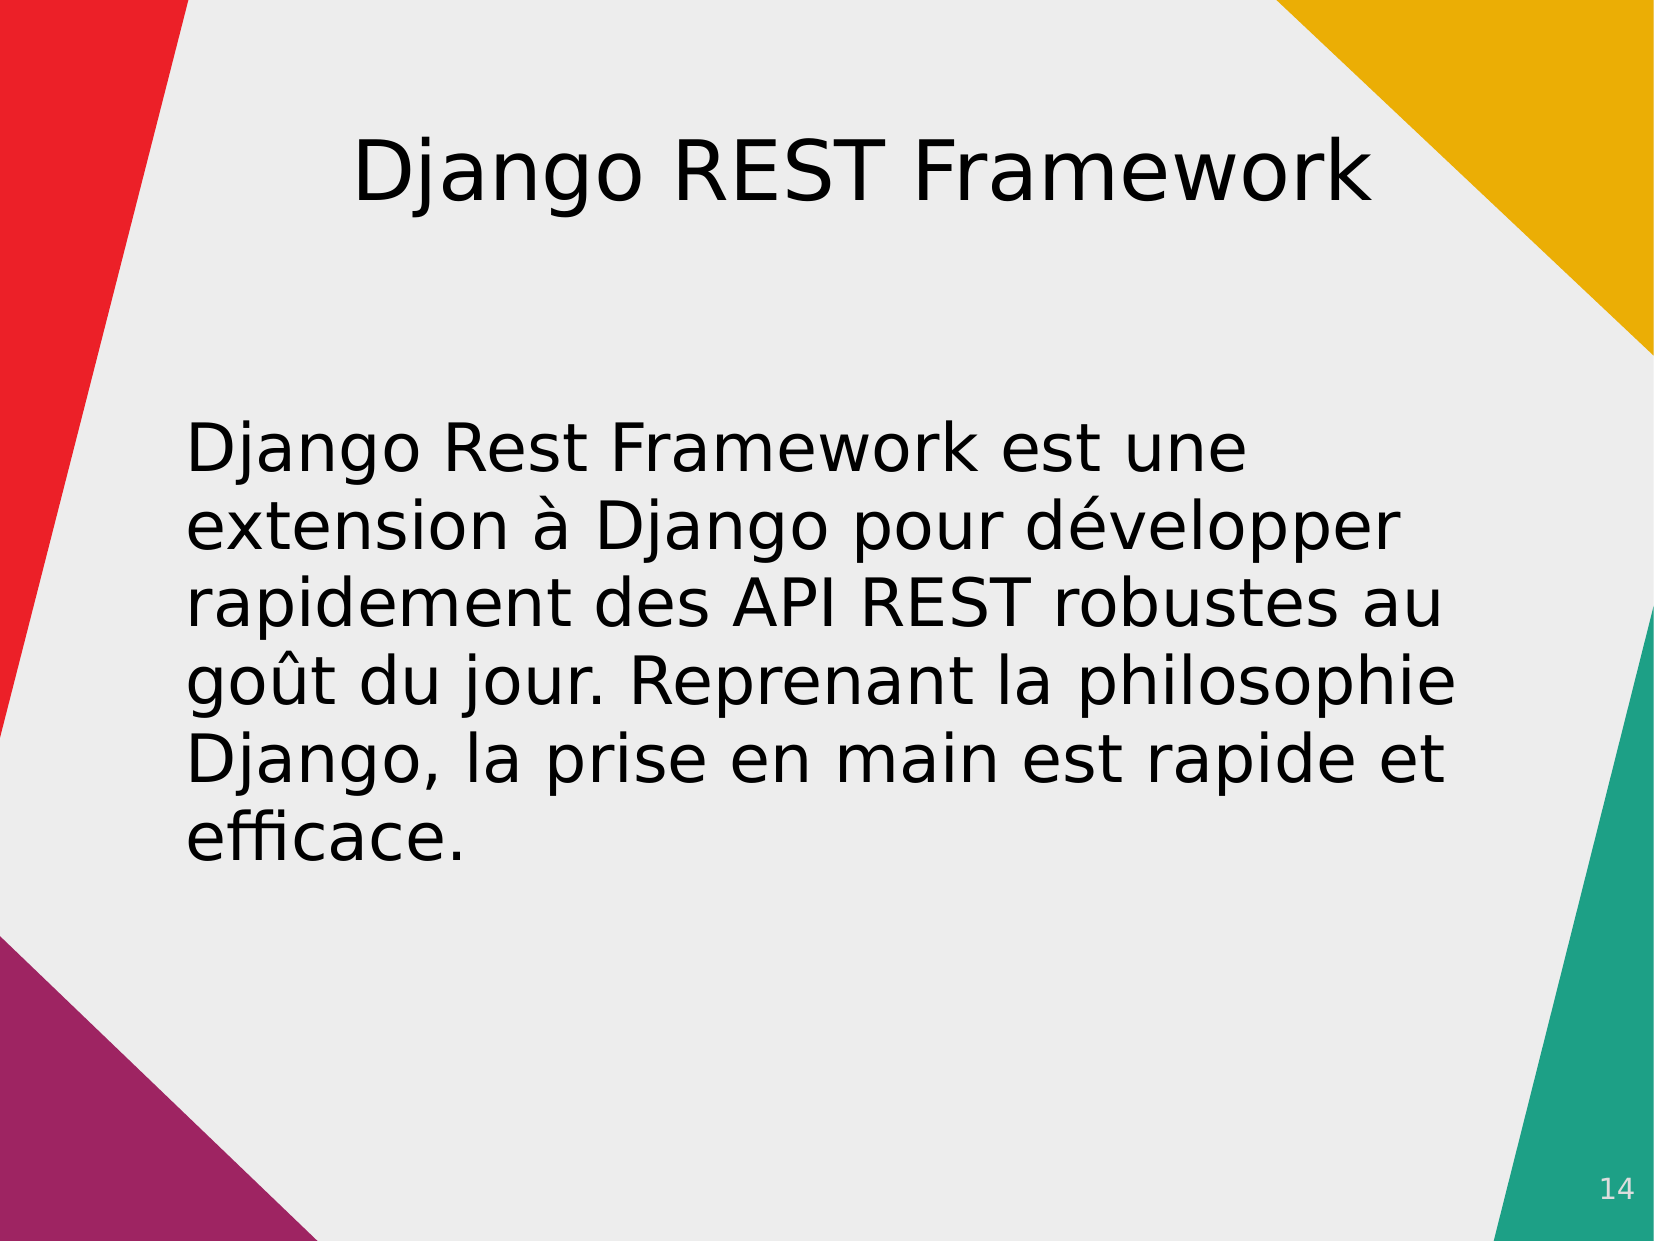

# Django REST Framework
Django Rest Framework est une extension à Django pour développer rapidement des API REST robustes au goût du jour. Reprenant la philosophie Django, la prise en main est rapide et efficace.
14